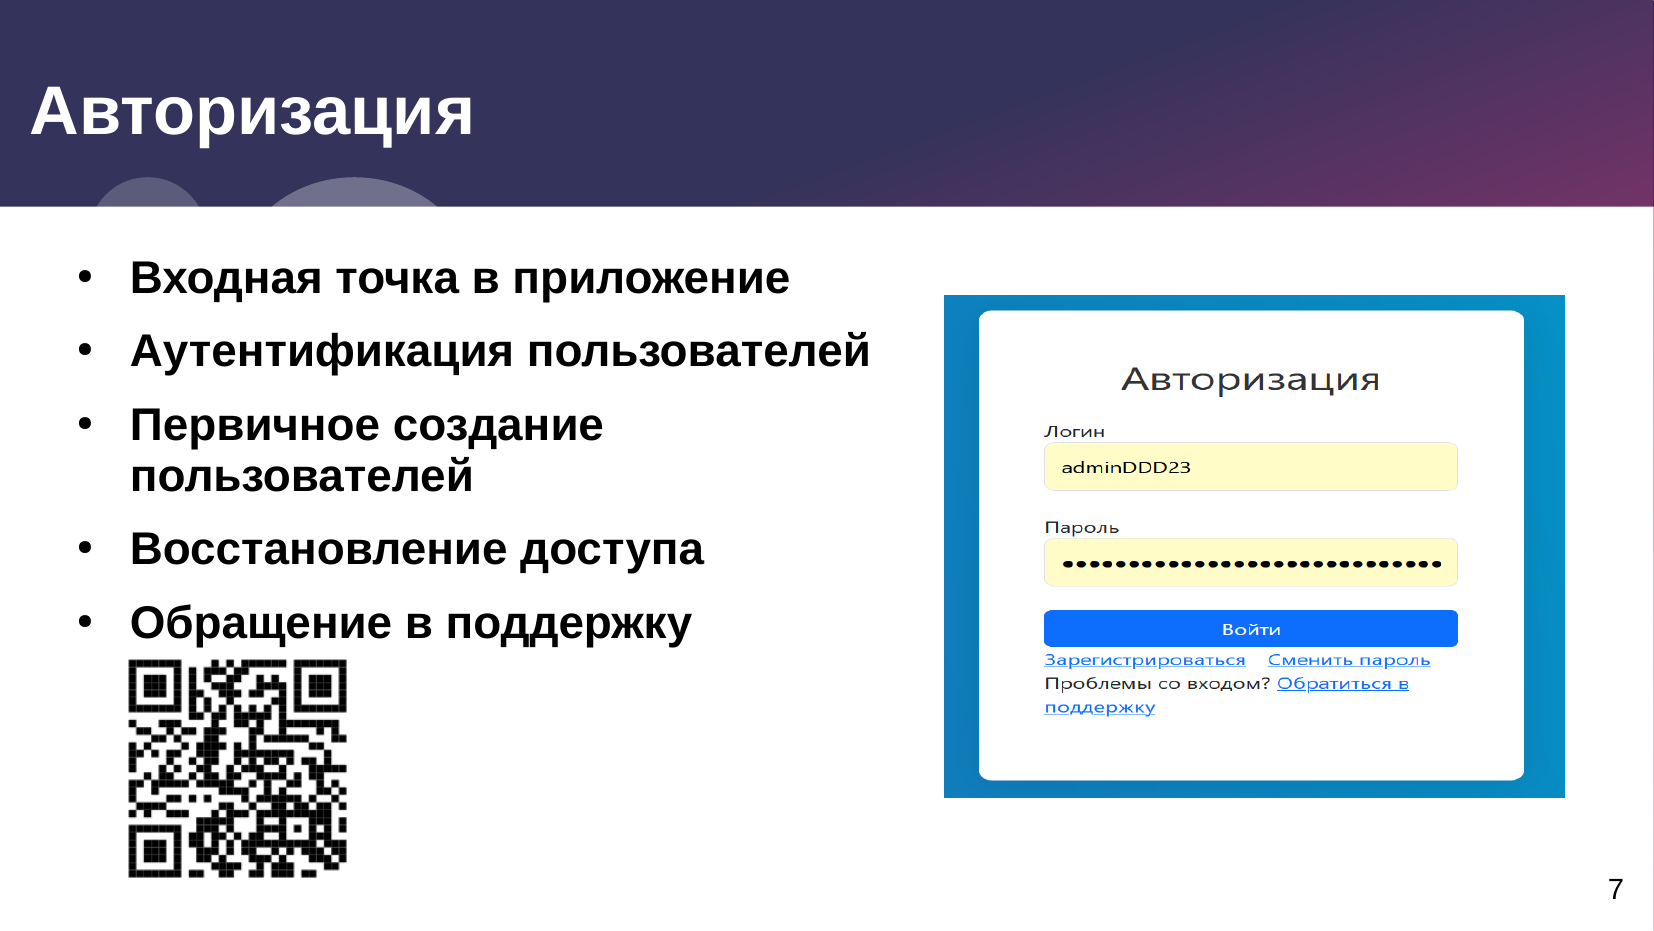

Авторизация
# Входная точка в приложение
Аутентификация пользователей
Первичное создание пользователей
Восстановление доступа
Обращение в поддержку